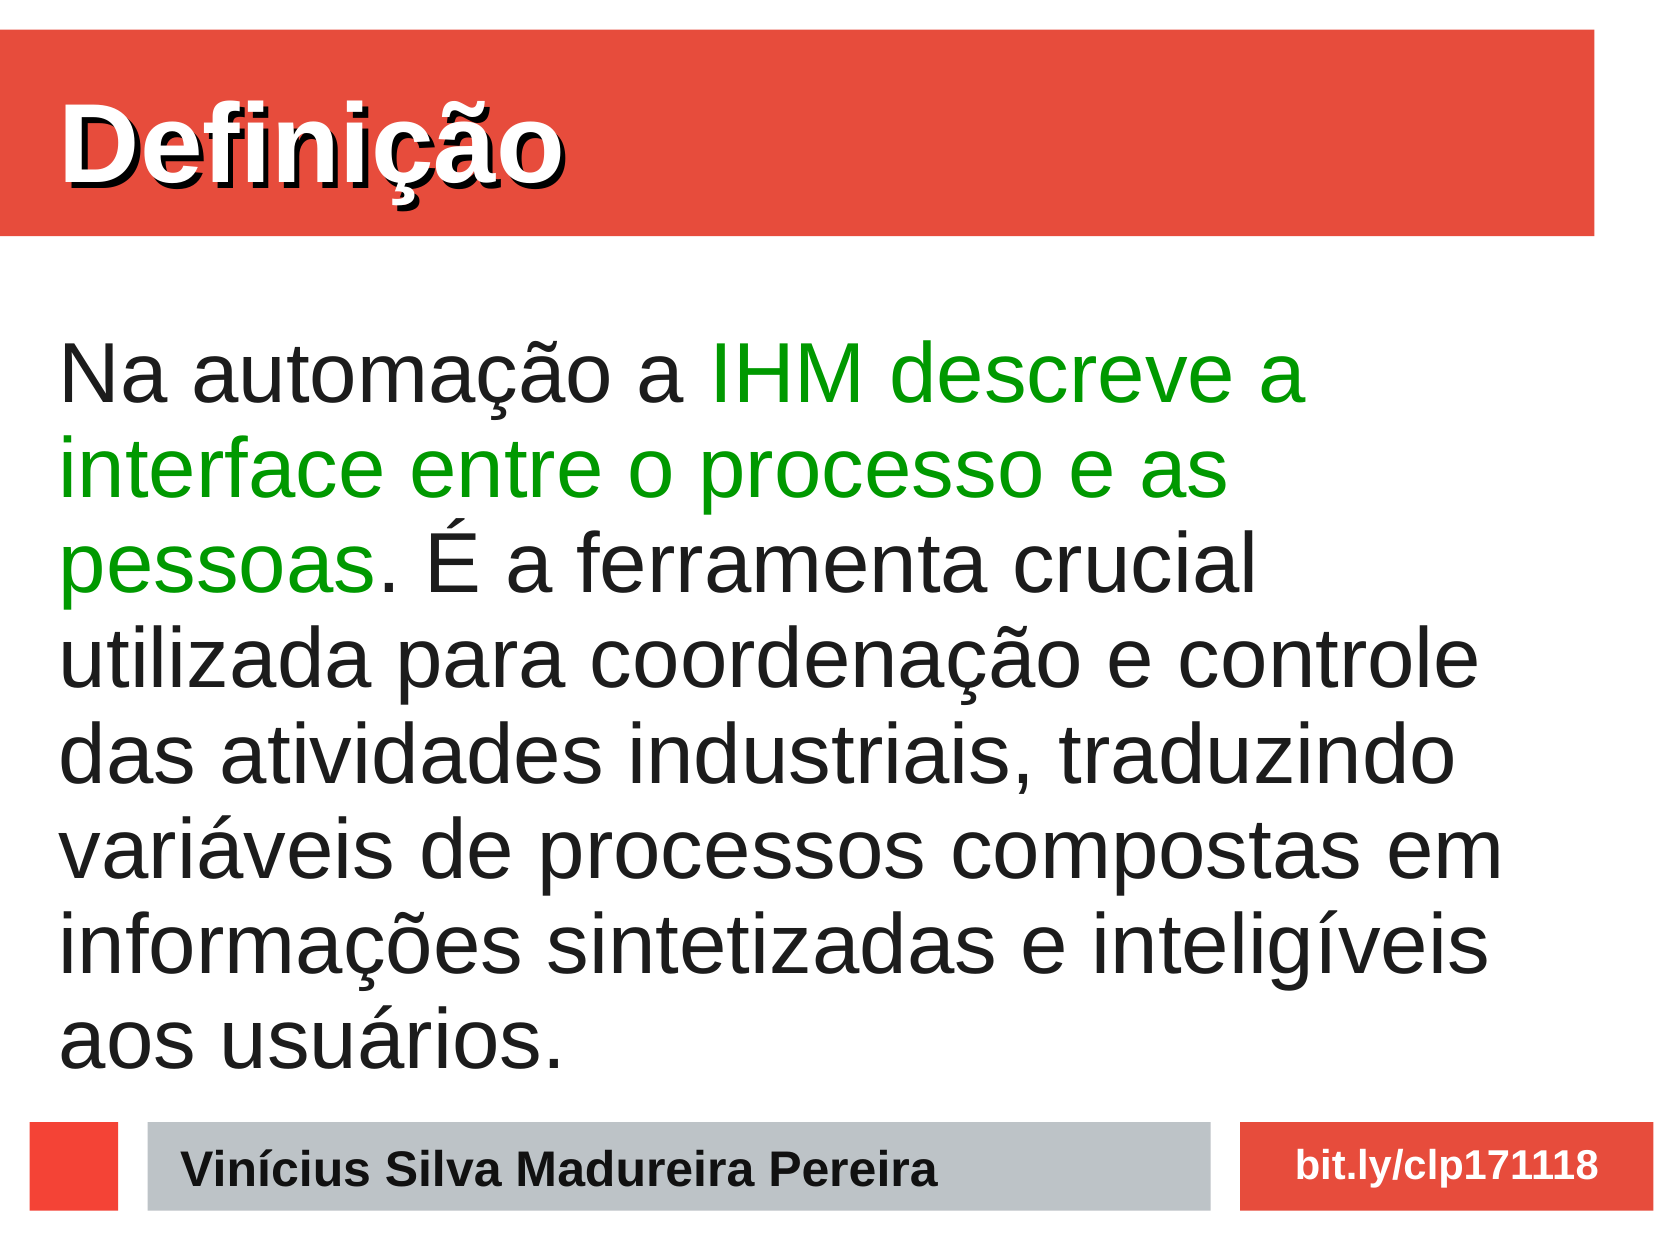

# Definição
Na automação a IHM descreve a interface entre o processo e as pessoas. É a ferramenta crucial utilizada para coordenação e controle das atividades industriais, traduzindo variáveis de processos compostas em informações sintetizadas e inteligíveis aos usuários.
Vinícius Silva Madureira Pereira
bit.ly/clp171118